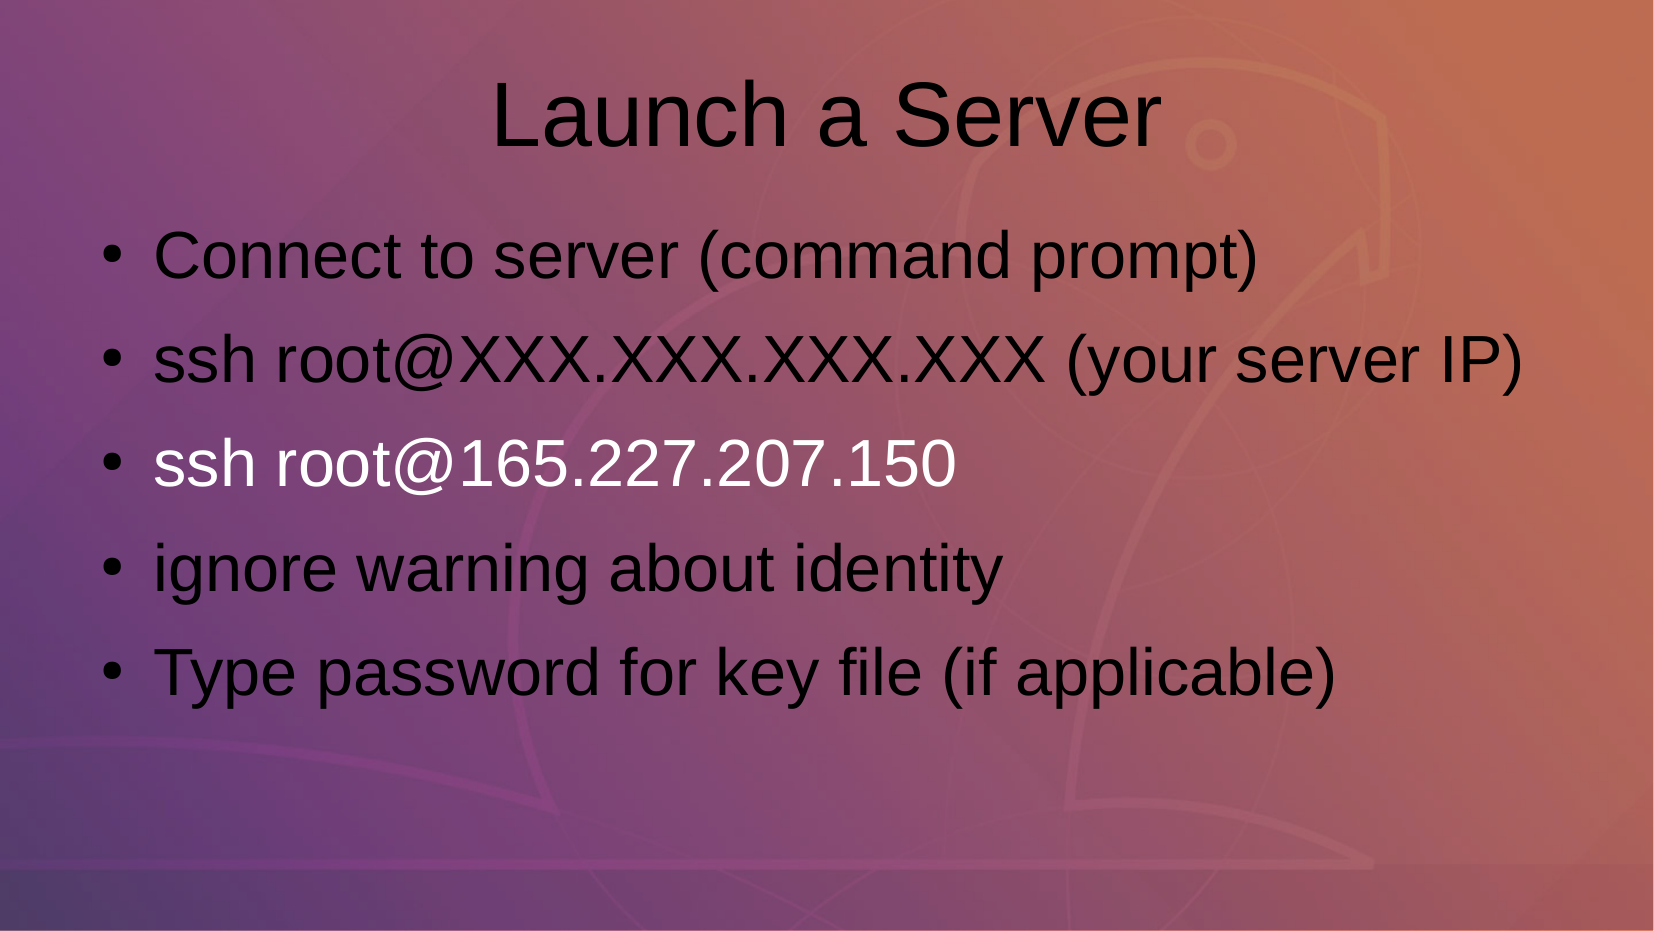

# Launch a Server
Connect to server (command prompt)
ssh root@XXX.XXX.XXX.XXX (your server IP)
ssh root@165.227.207.150
ignore warning about identity
Type password for key file (if applicable)